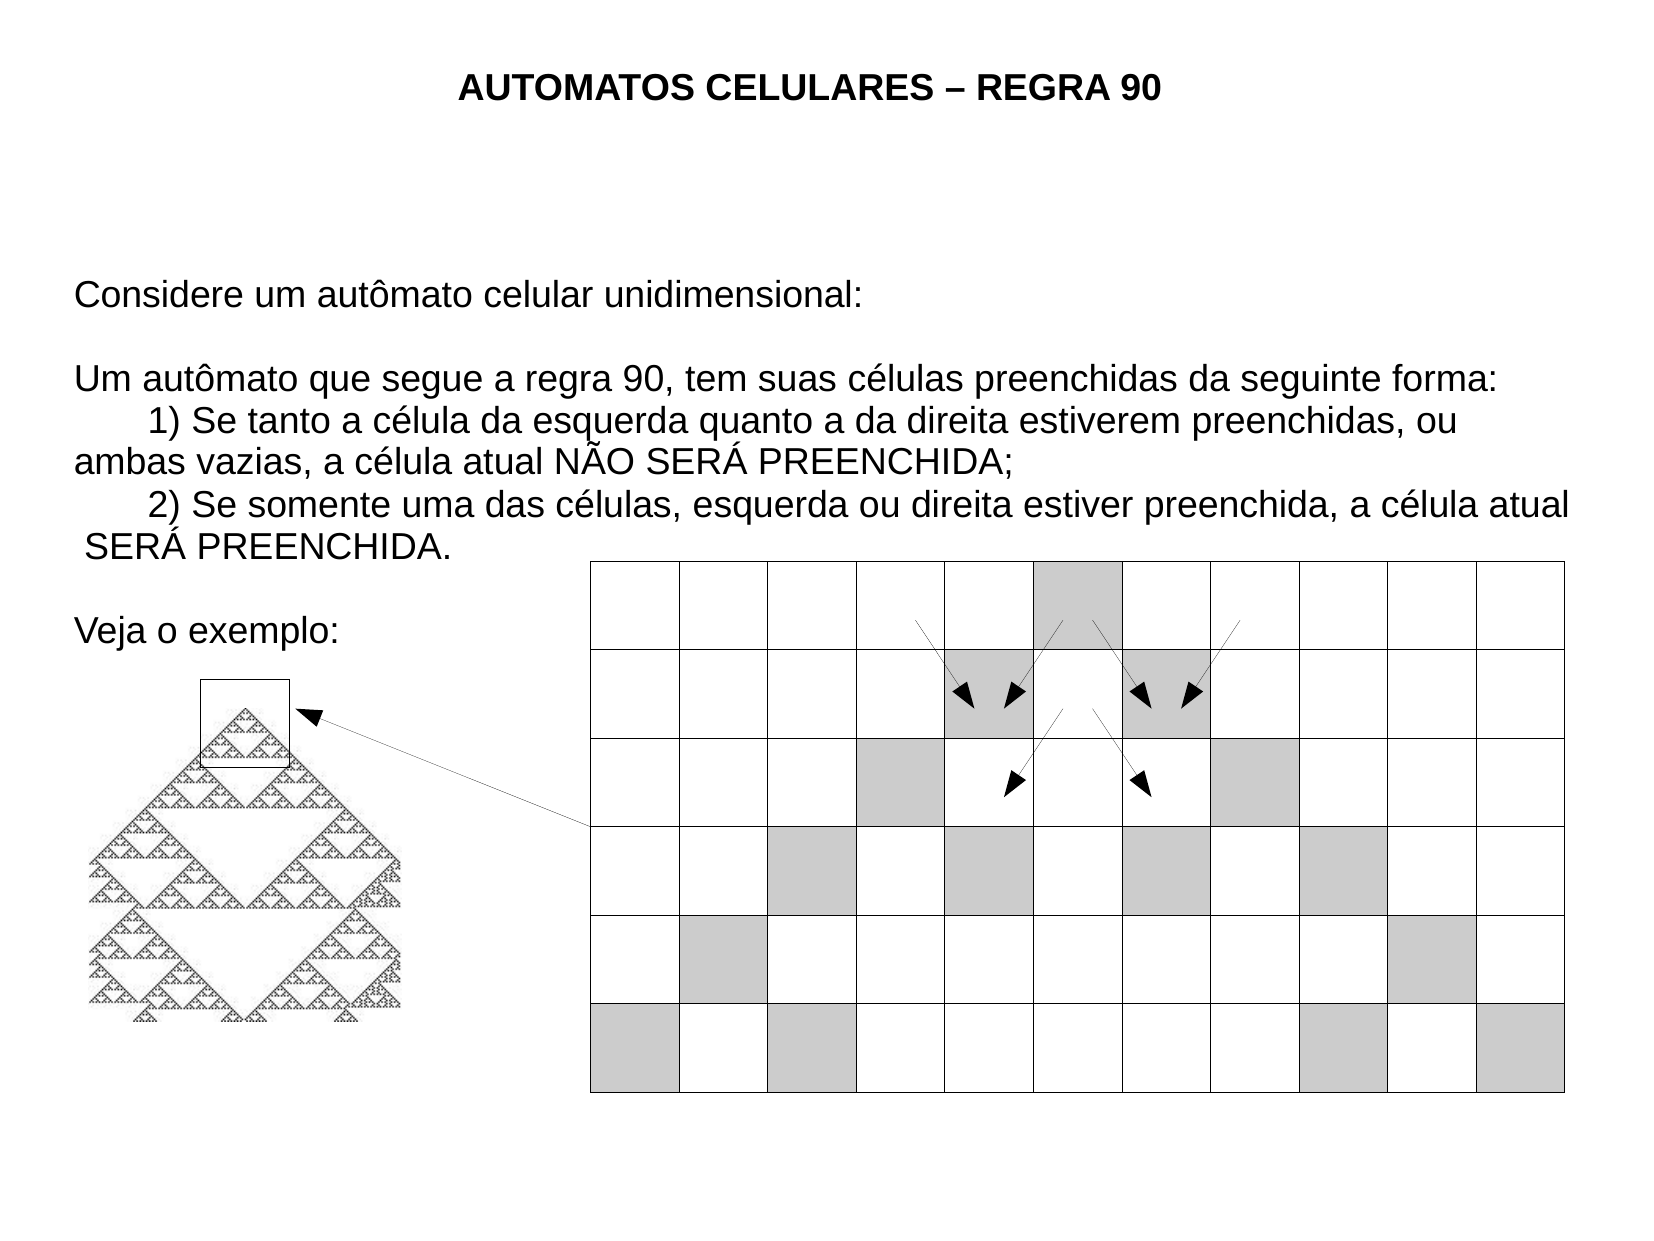

AUTOMATOS CELULARES – REGRA 90
Considere um autômato celular unidimensional:
Um autômato que segue a regra 90, tem suas células preenchidas da seguinte forma:
	1) Se tanto a célula da esquerda quanto a da direita estiverem preenchidas, ou ambas vazias, a célula atual NÃO SERÁ PREENCHIDA;
	2) Se somente uma das células, esquerda ou direita estiver preenchida, a célula atual SERÁ PREENCHIDA.
Veja o exemplo: